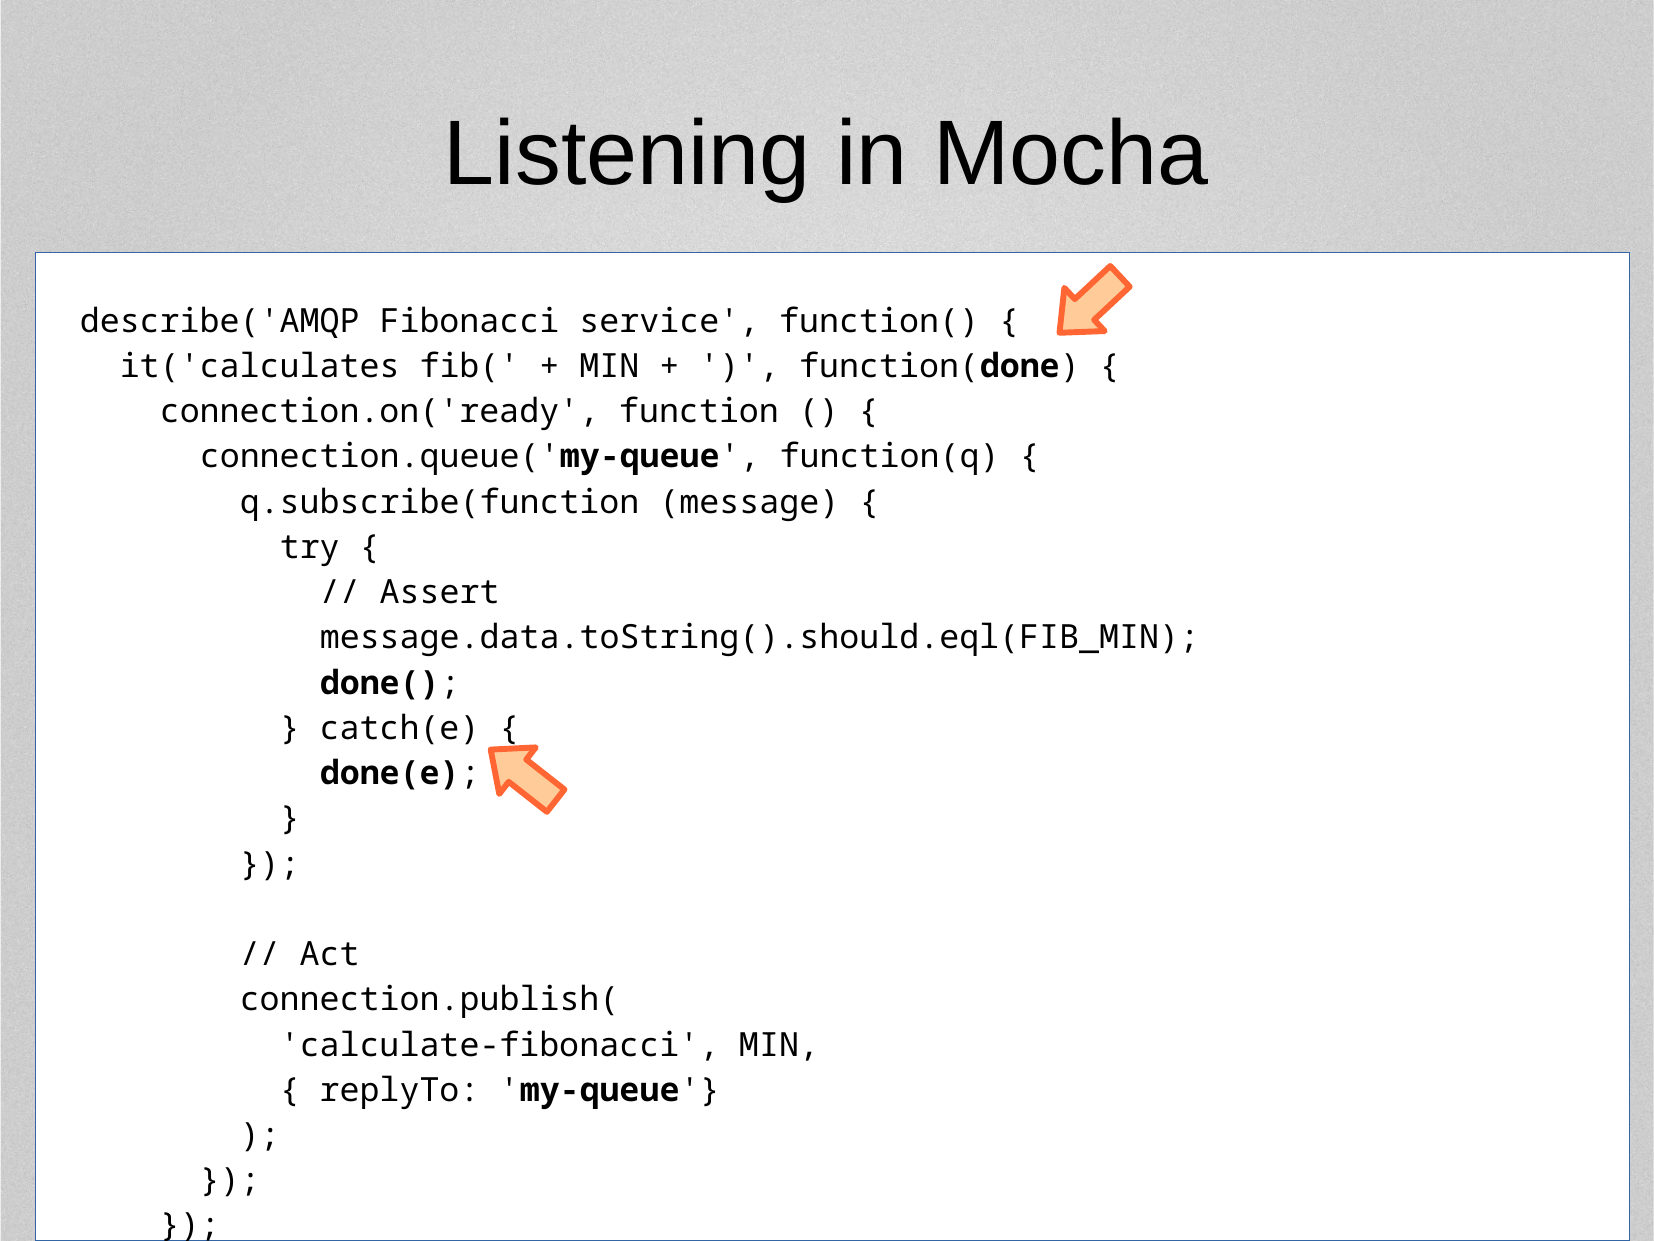

# Listening in Mocha
describe('AMQP Fibonacci service', function() {
 it('calculates fib(' + MIN + ')', function(done) {
 connection.on('ready', function () {
 connection.queue('my-queue', function(q) {
 q.subscribe(function (message) {
 try {
 // Assert
 message.data.toString().should.eql(FIB_MIN);
 done();
 } catch(e) {
 done(e);
 }
 });
 // Act
 connection.publish(
 'calculate-fibonacci', MIN,
 { replyTo: 'my-queue'}
 );
 });
 });
 });